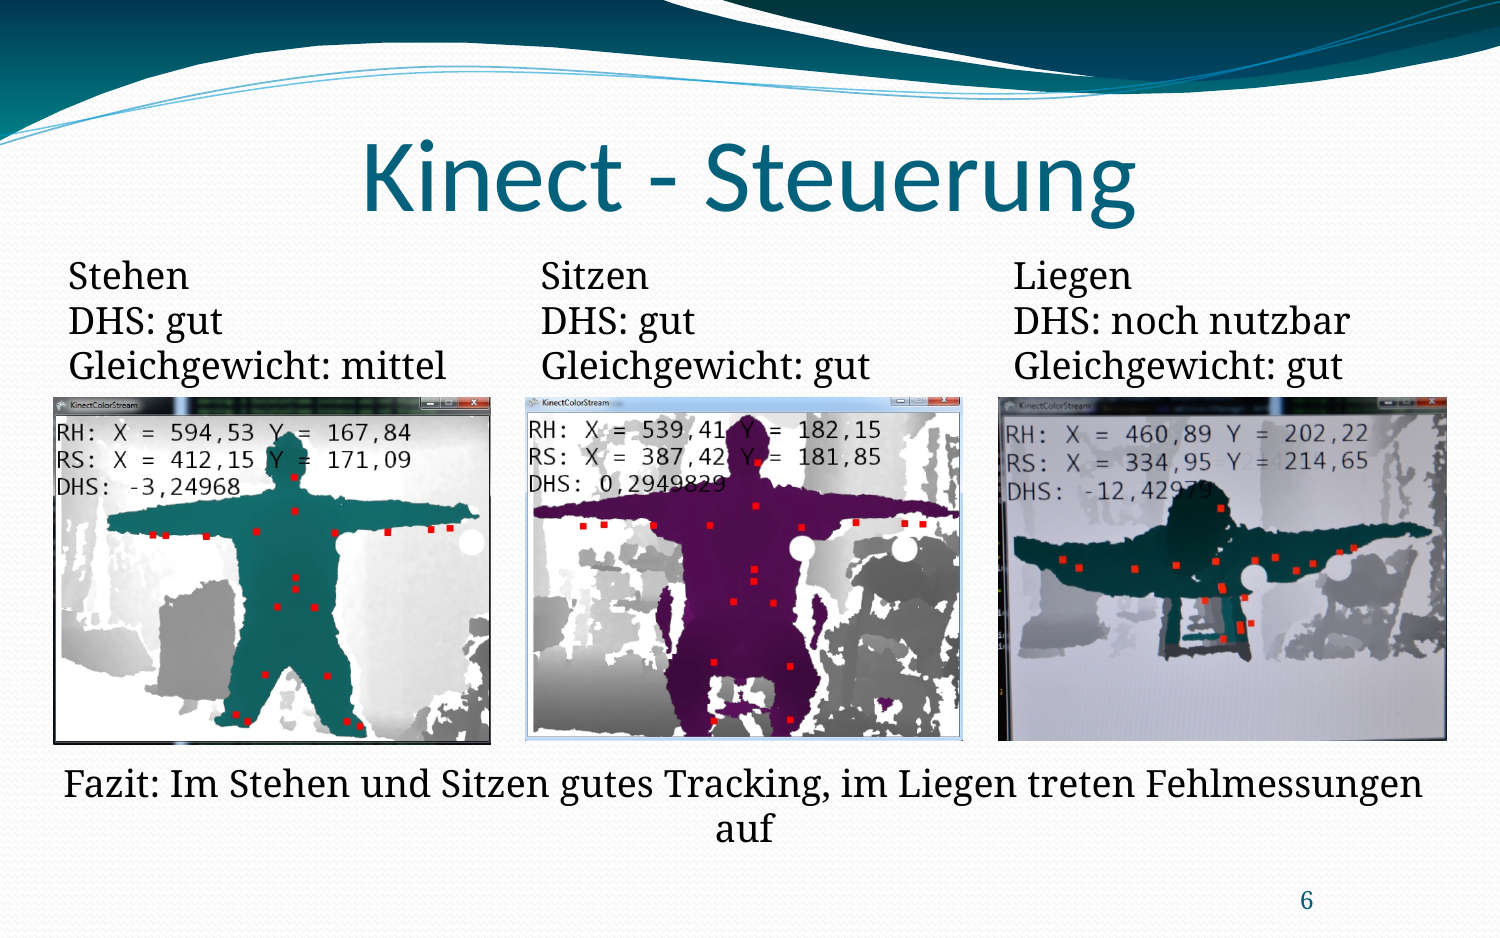

# Kinect - Steuerung
Stehen
DHS: gut
Gleichgewicht: mittel
Sitzen
DHS: gut
Gleichgewicht: gut
Liegen
DHS: noch nutzbar
Gleichgewicht: gut
Fazit: Im Stehen und Sitzen gutes Tracking, im Liegen treten Fehlmessungen auf